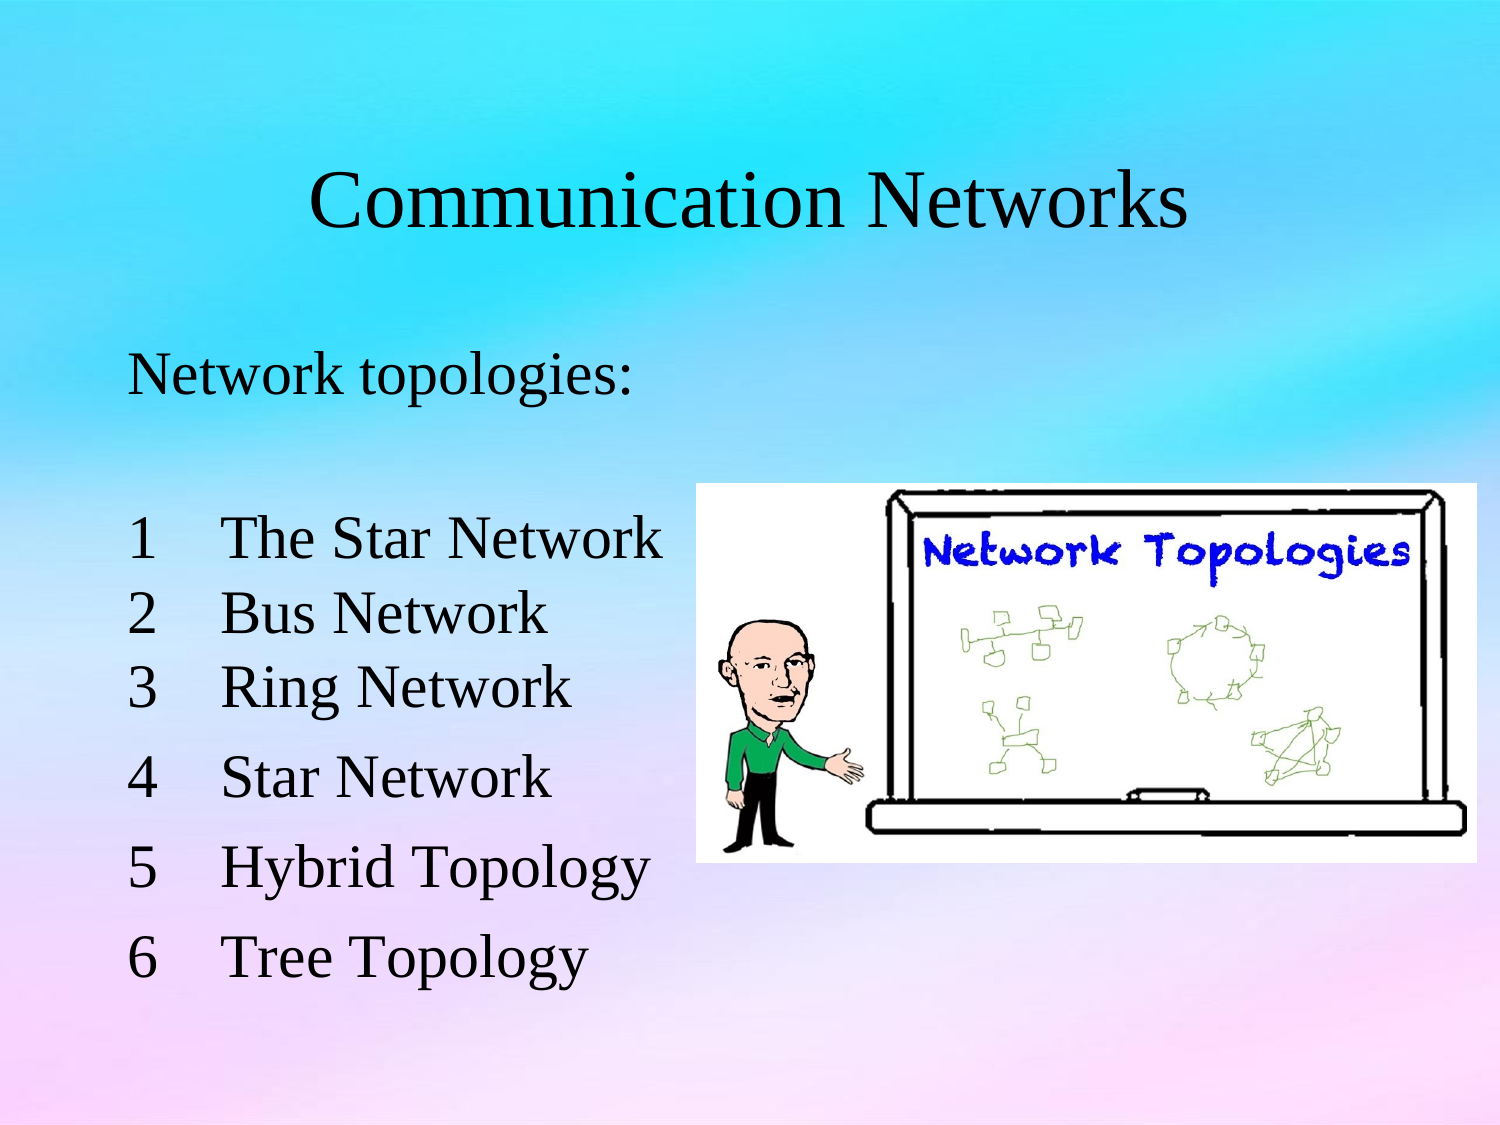

# Communication Networks
Network topologies:
The Star Network
Bus Network
Ring Network
4 Star Network
5 Hybrid Topology
6 Tree Topology